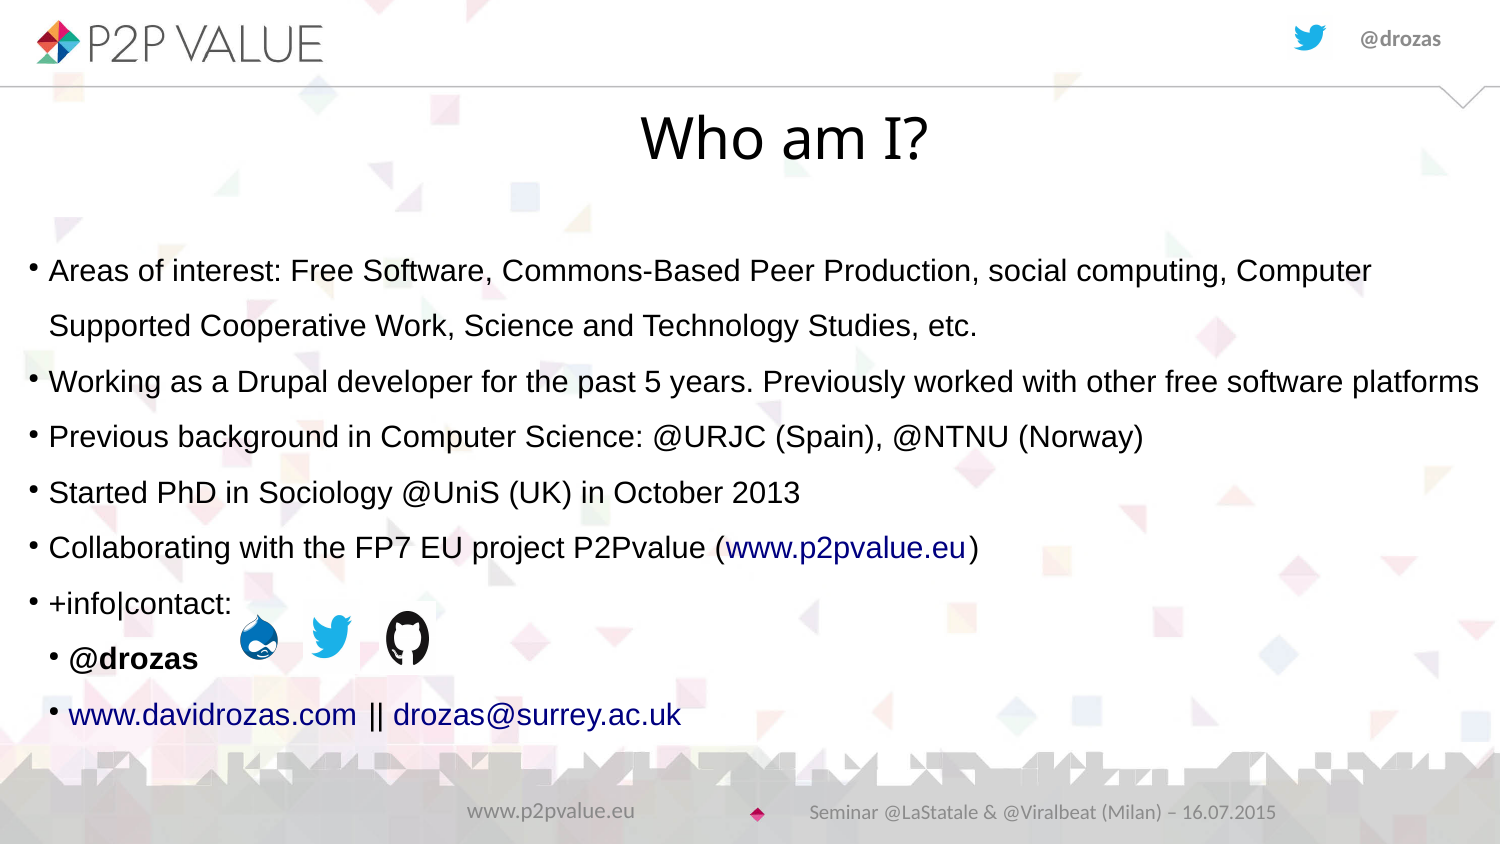

@drozas
# Who am I?
Areas of interest: Free Software, Commons-Based Peer Production, social computing, Computer Supported Cooperative Work, Science and Technology Studies, etc.
Working as a Drupal developer for the past 5 years. Previously worked with other free software platforms
Previous background in Computer Science: @URJC (Spain), @NTNU (Norway)
Started PhD in Sociology @UniS (UK) in October 2013
Collaborating with the FP7 EU project P2Pvalue (www.p2pvalue.eu)
+info|contact:
@drozas
www.davidrozas.com || drozas@surrey.ac.uk
Seminar @LaStatale & @Viralbeat (Milan) – 16.07.2015
www.p2pvalue.eu